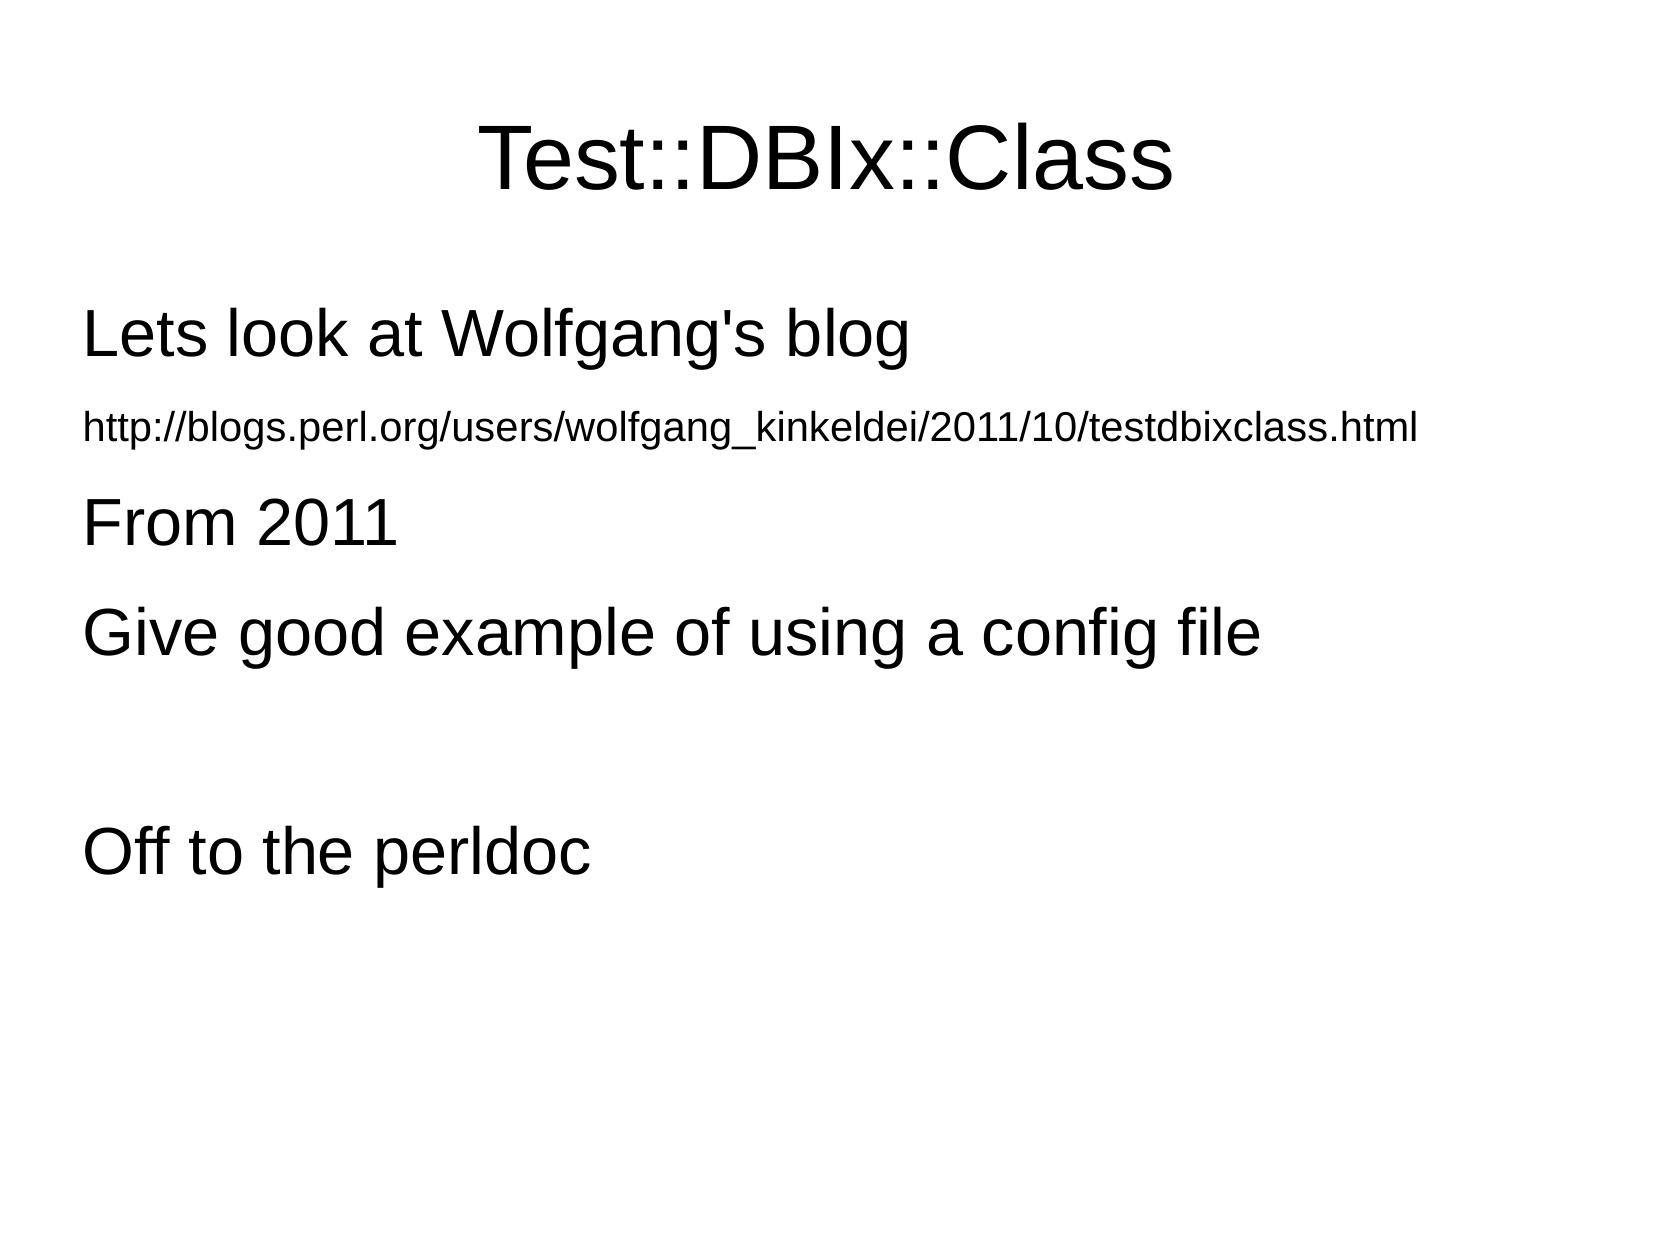

# Test::DBIx::Class
Lets look at Wolfgang's blog
http://blogs.perl.org/users/wolfgang_kinkeldei/2011/10/testdbixclass.html
From 2011
Give good example of using a config file
Off to the perldoc